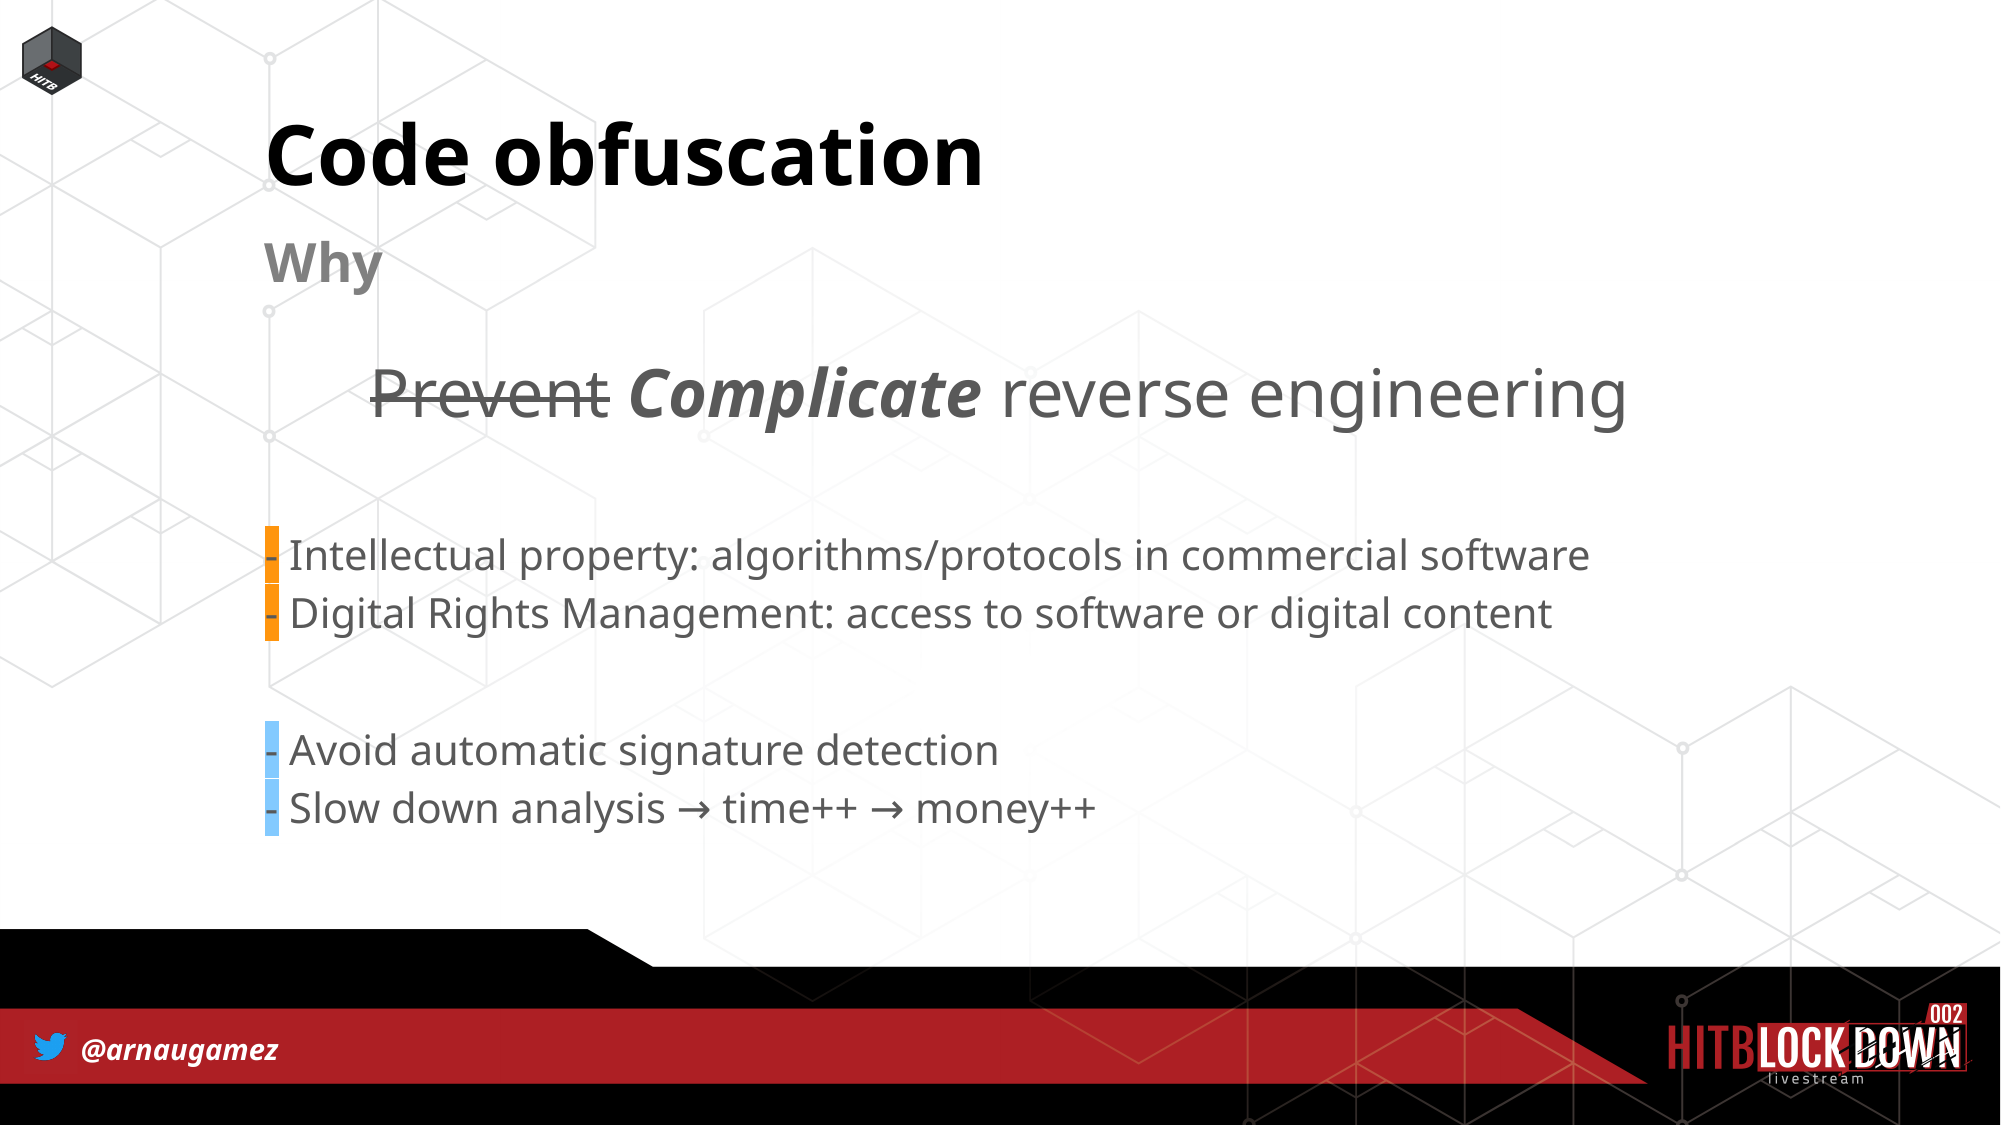

# Code obfuscation
Why
Prevent Complicate reverse engineering
- Intellectual property: algorithms/protocols in commercial software
- Digital Rights Management: access to software or digital content
- Avoid automatic signature detection
- Slow down analysis → time++ → money++